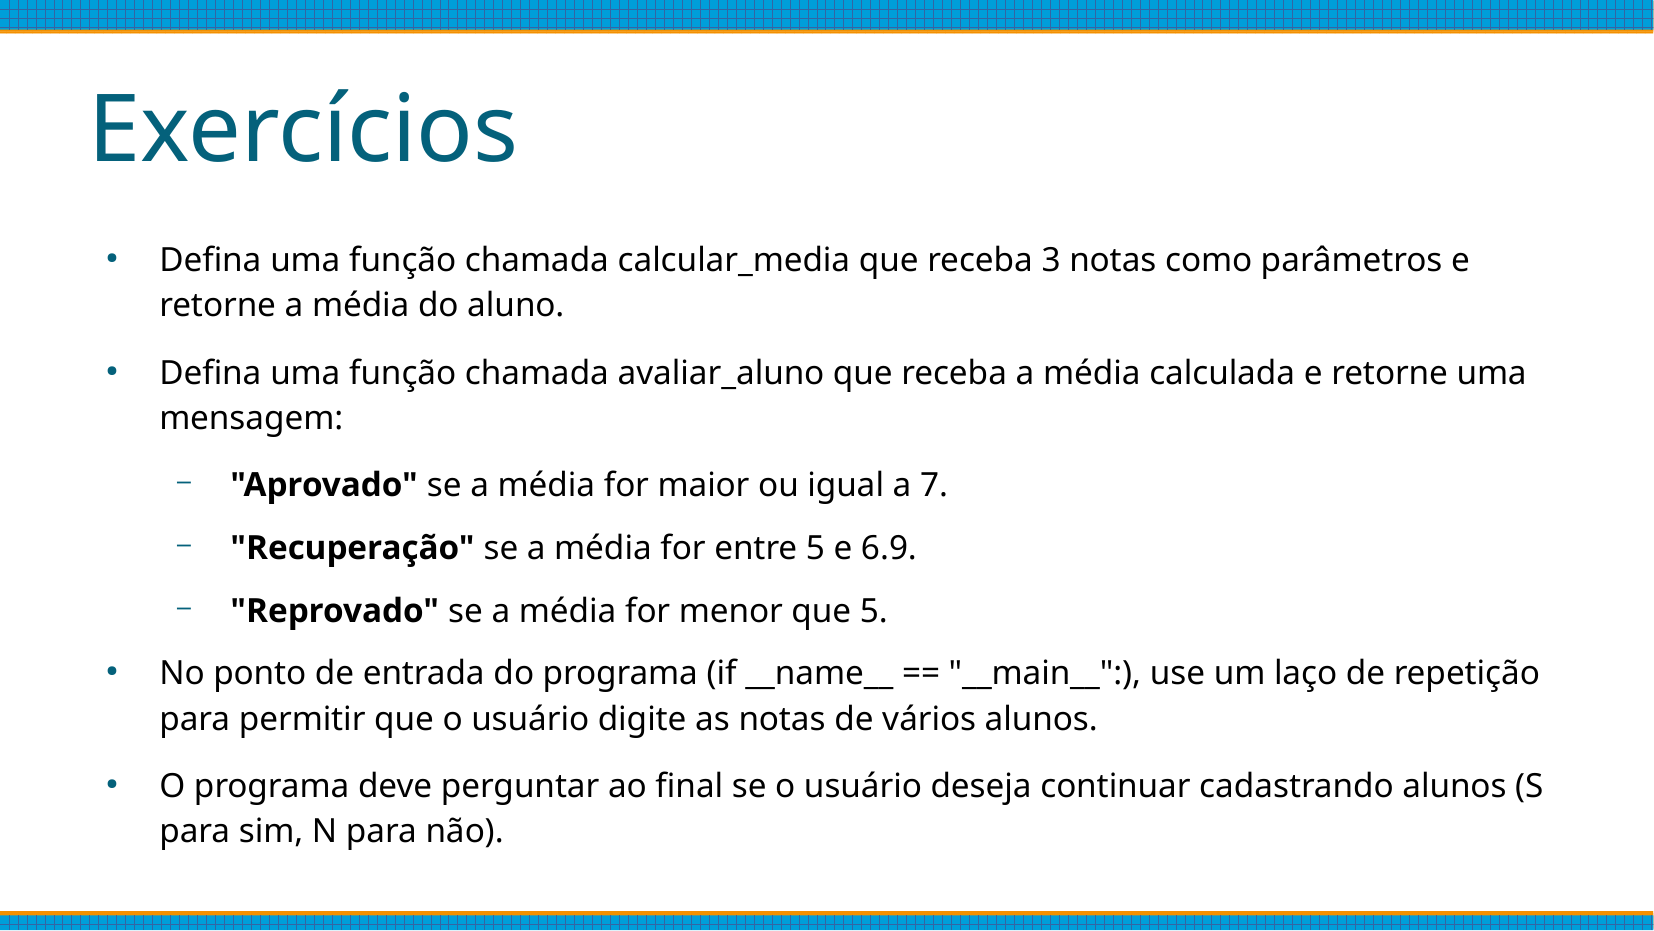

# Exercícios
Defina uma função chamada calcular_media que receba 3 notas como parâmetros e retorne a média do aluno.
Defina uma função chamada avaliar_aluno que receba a média calculada e retorne uma mensagem:
"Aprovado" se a média for maior ou igual a 7.
"Recuperação" se a média for entre 5 e 6.9.
"Reprovado" se a média for menor que 5.
No ponto de entrada do programa (if __name__ == "__main__":), use um laço de repetição para permitir que o usuário digite as notas de vários alunos.
O programa deve perguntar ao final se o usuário deseja continuar cadastrando alunos (S para sim, N para não).